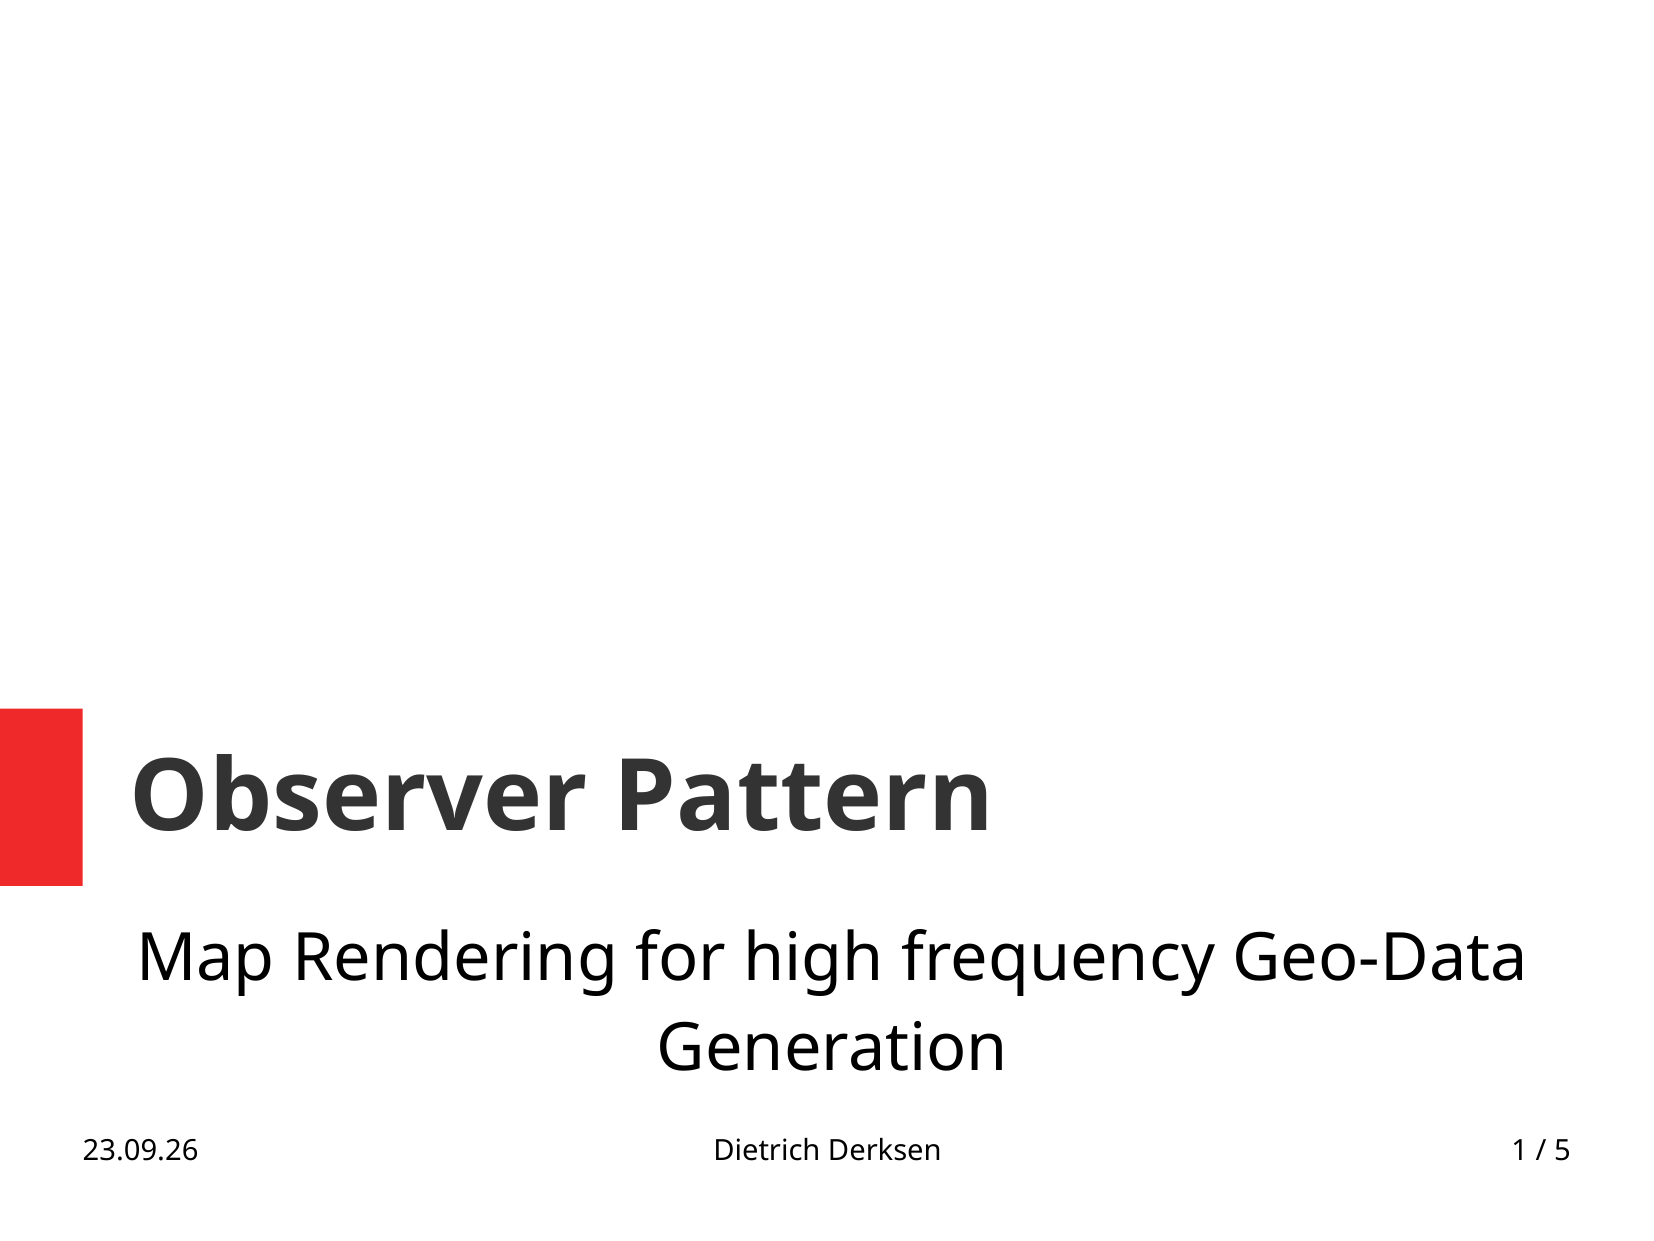

# Observer Pattern
Map Rendering for high frequency Geo-Data Generation
Dietrich Derksen
1